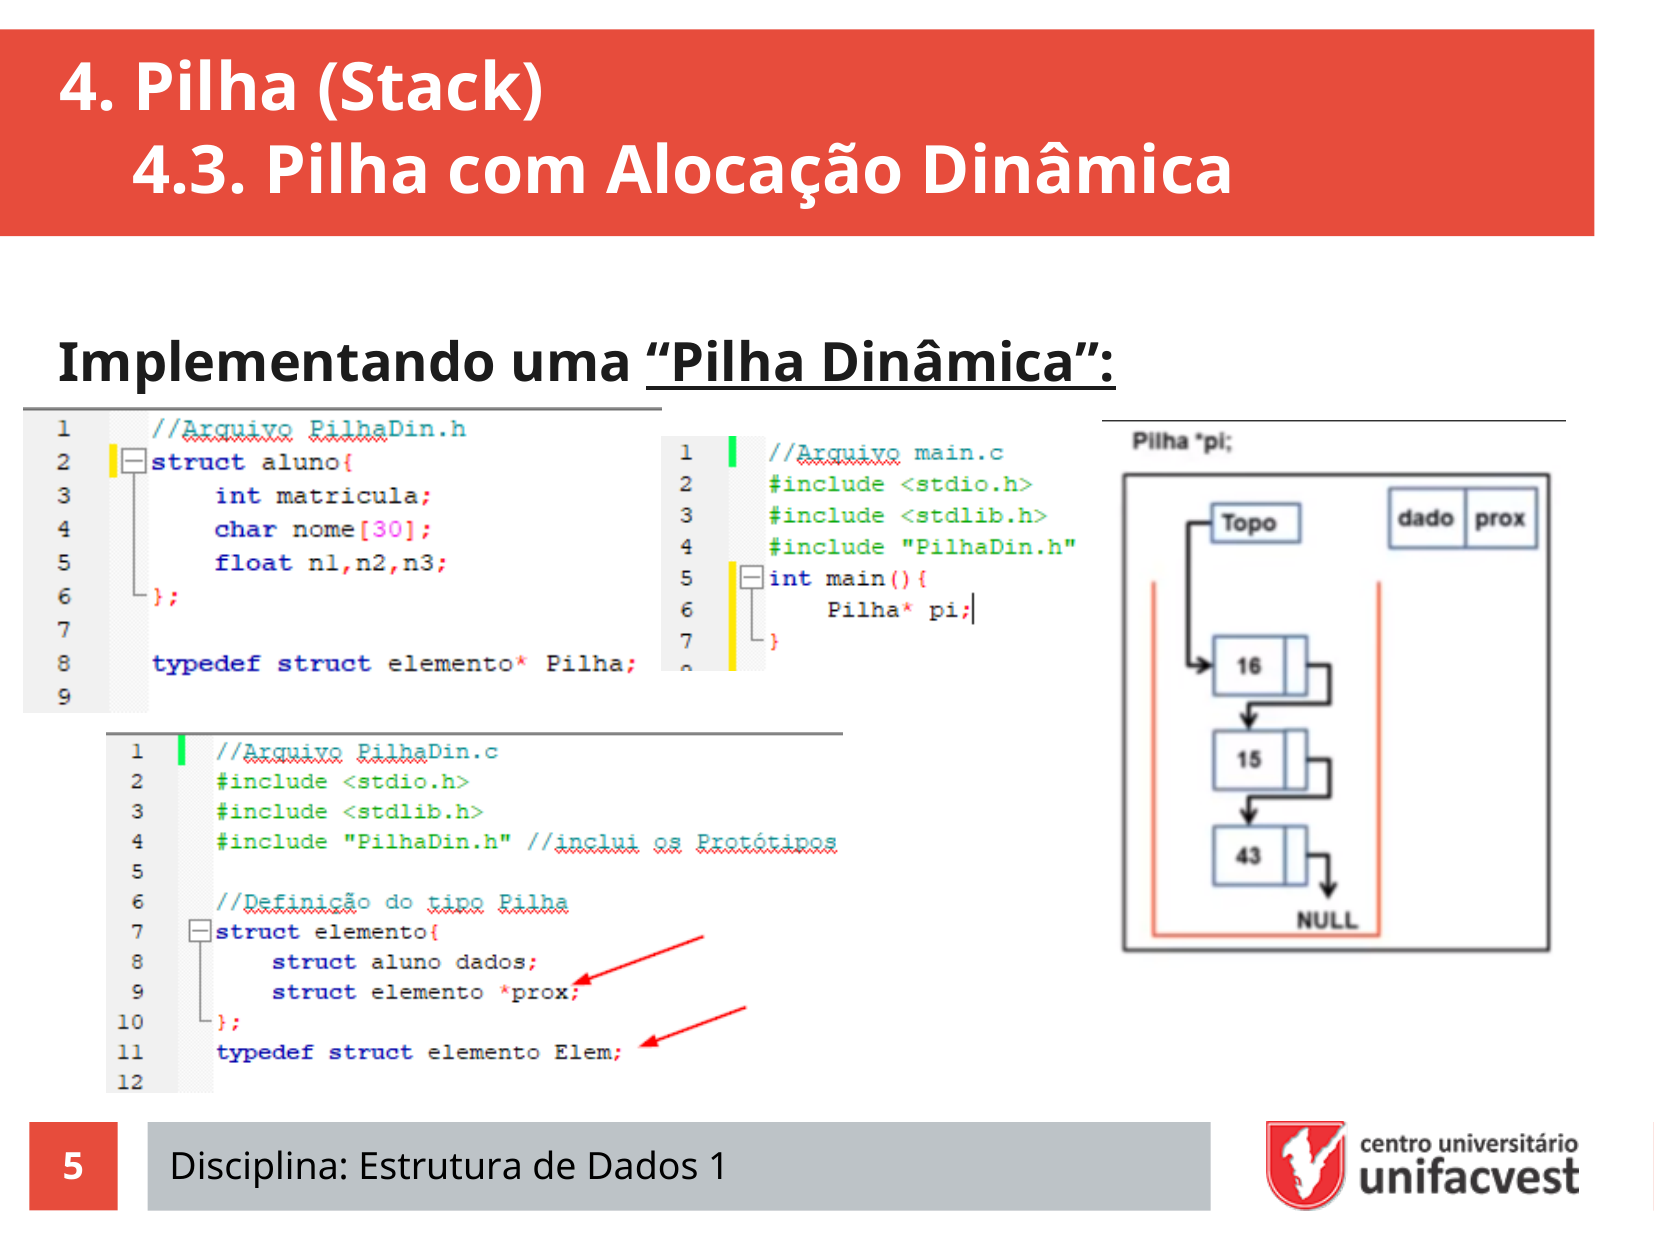

# 4. Pilha (Stack) 4.3. Pilha com Alocação Dinâmica
Implementando uma “Pilha Dinâmica”:
5
Disciplina: Estrutura de Dados 1